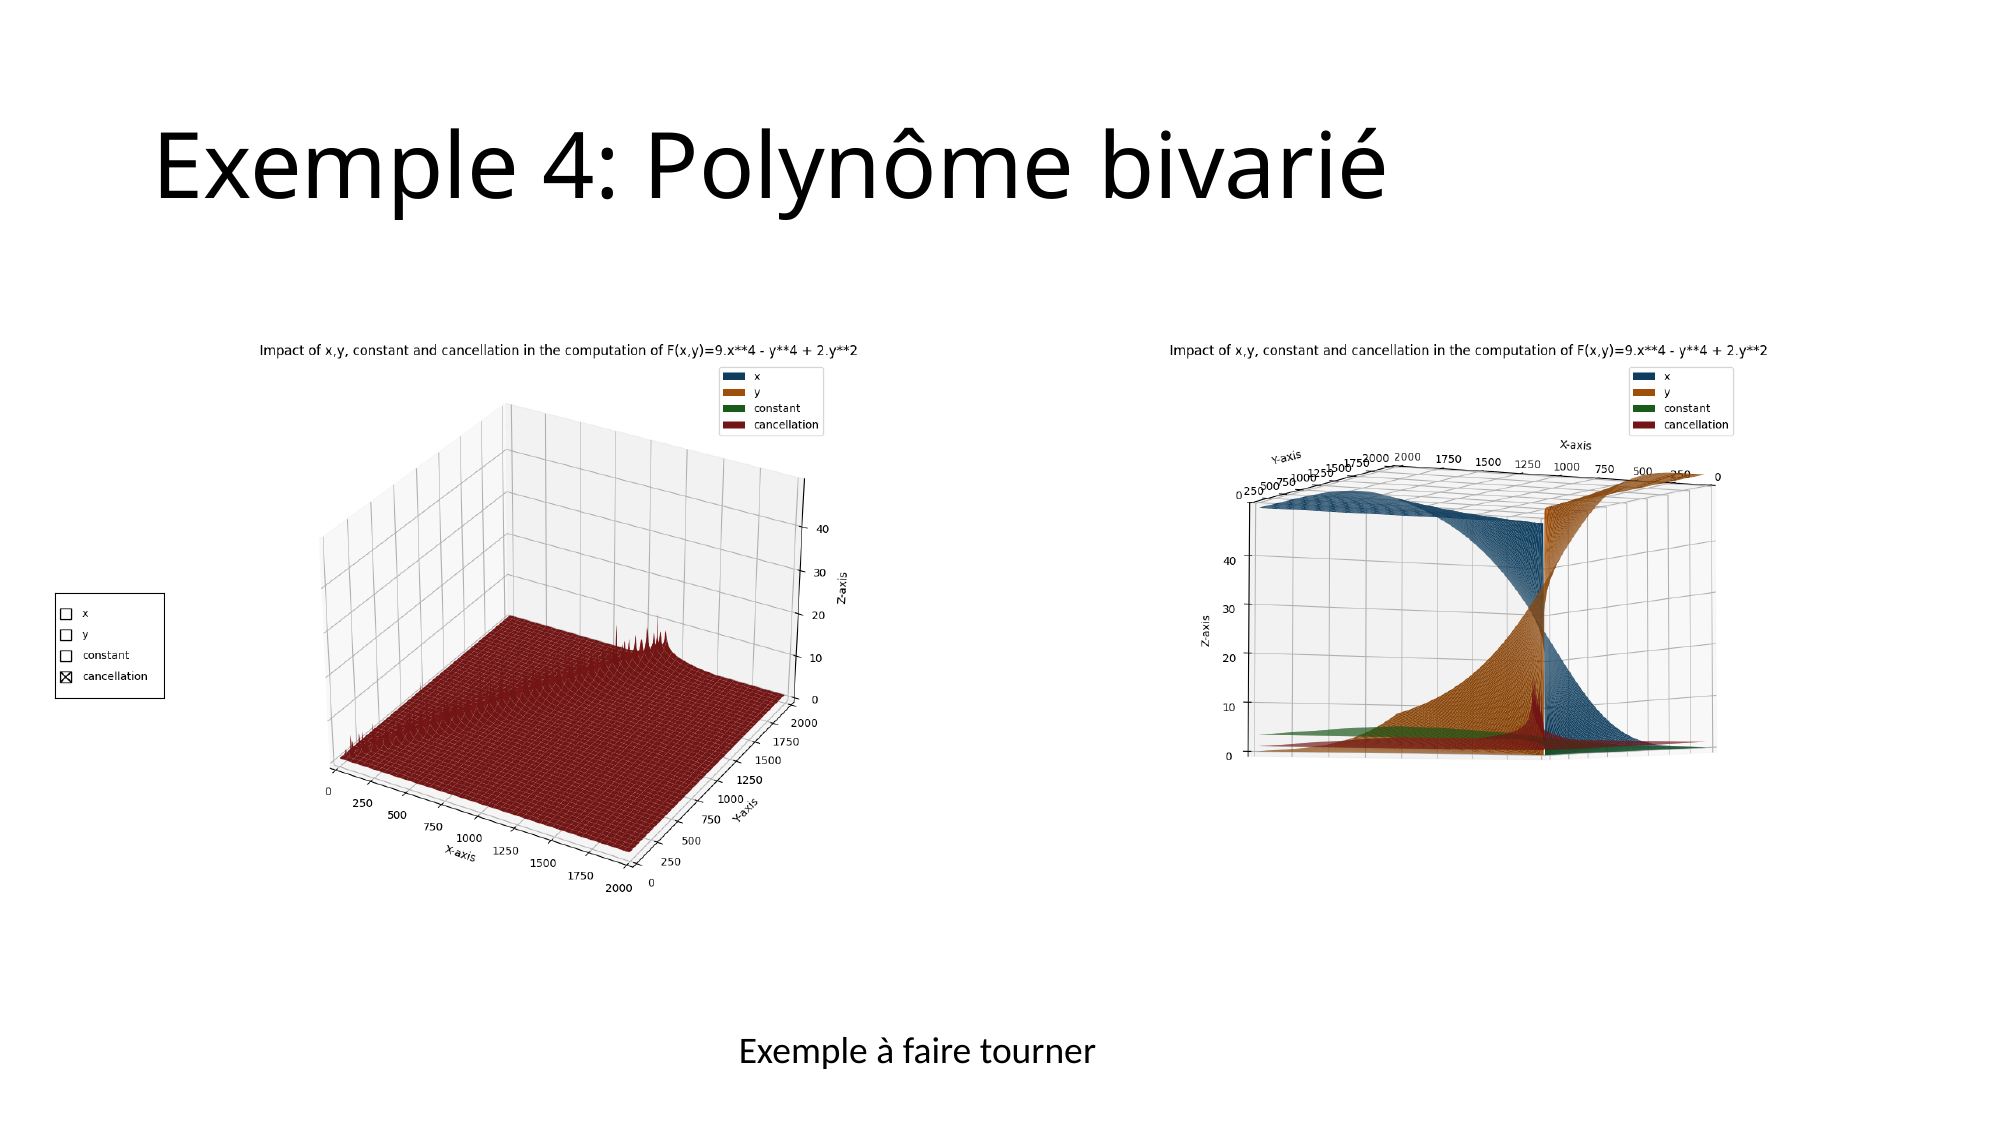

# Exemple 4: Polynôme bivarié
Exemple à faire tourner